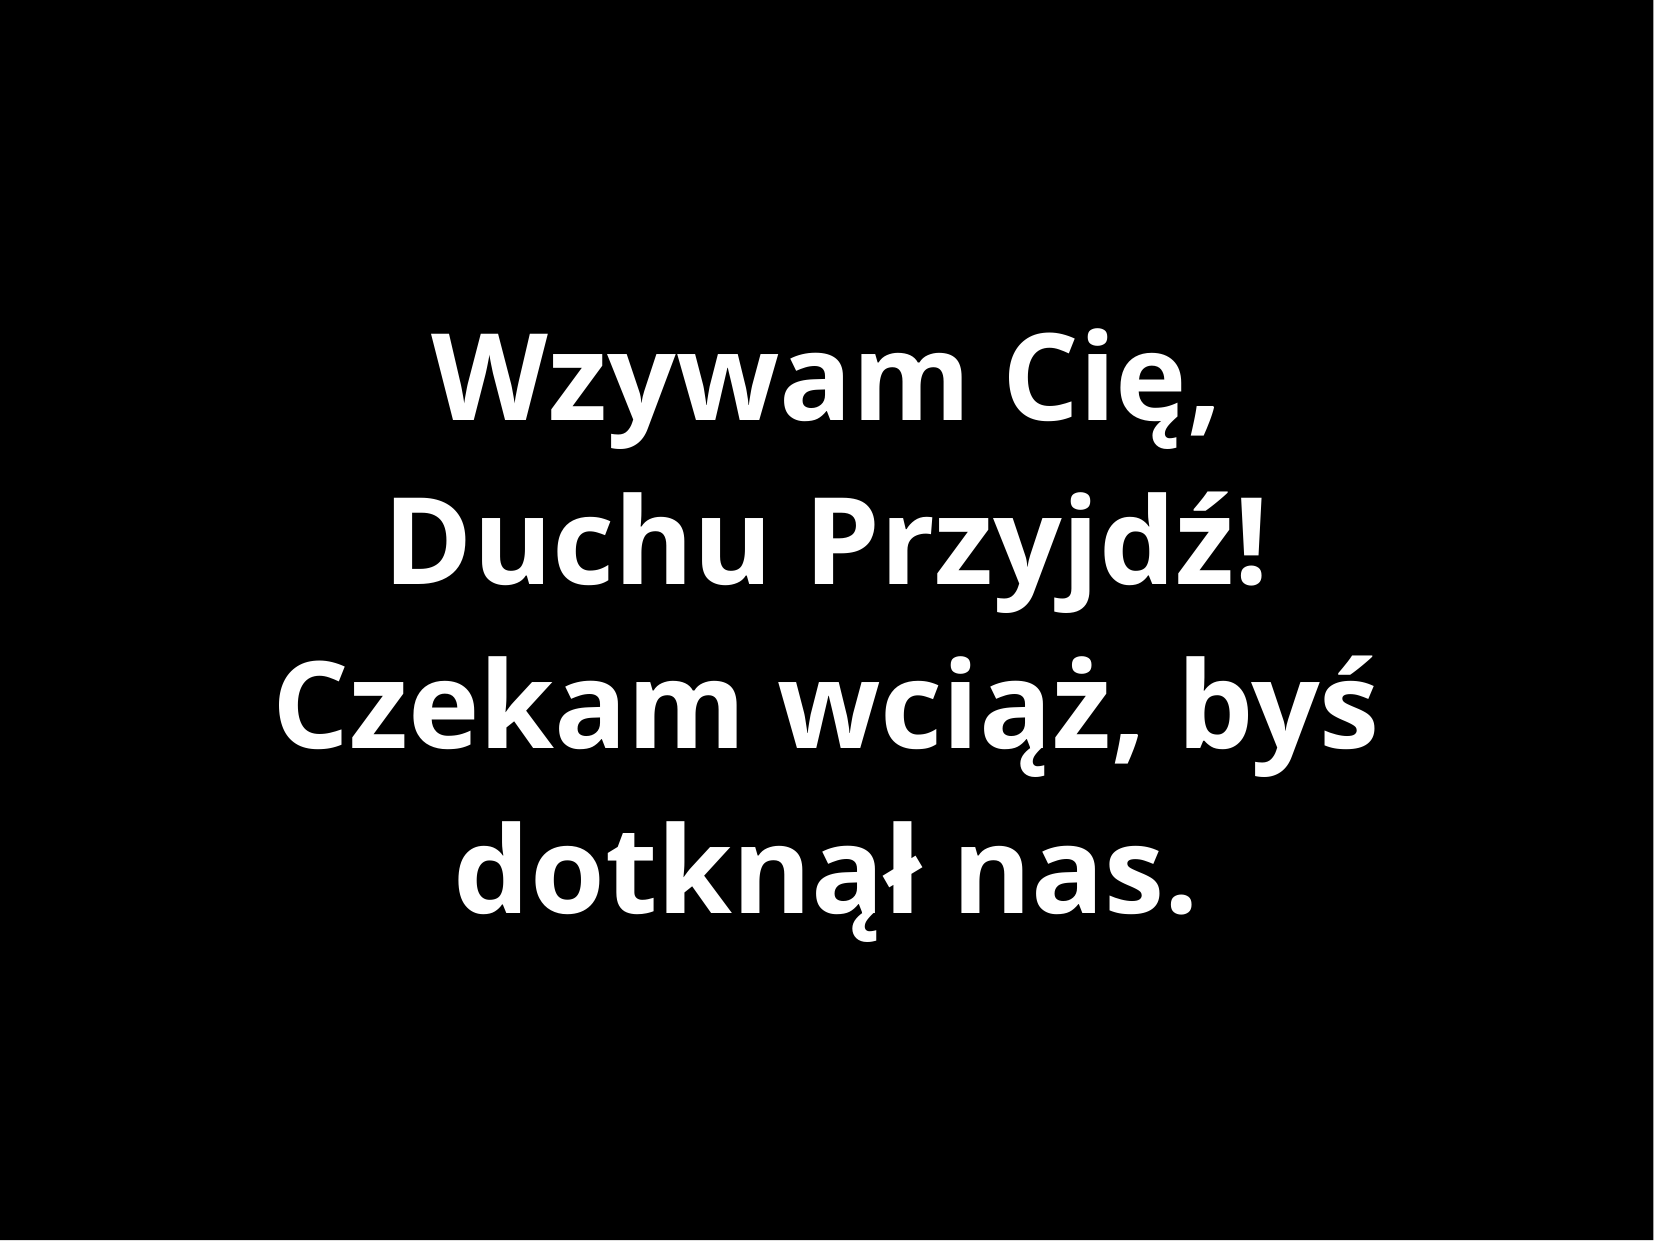

# Wzywam Cię, Duchu Przyjdź! Czekam wciąż, byś dotknął nas.